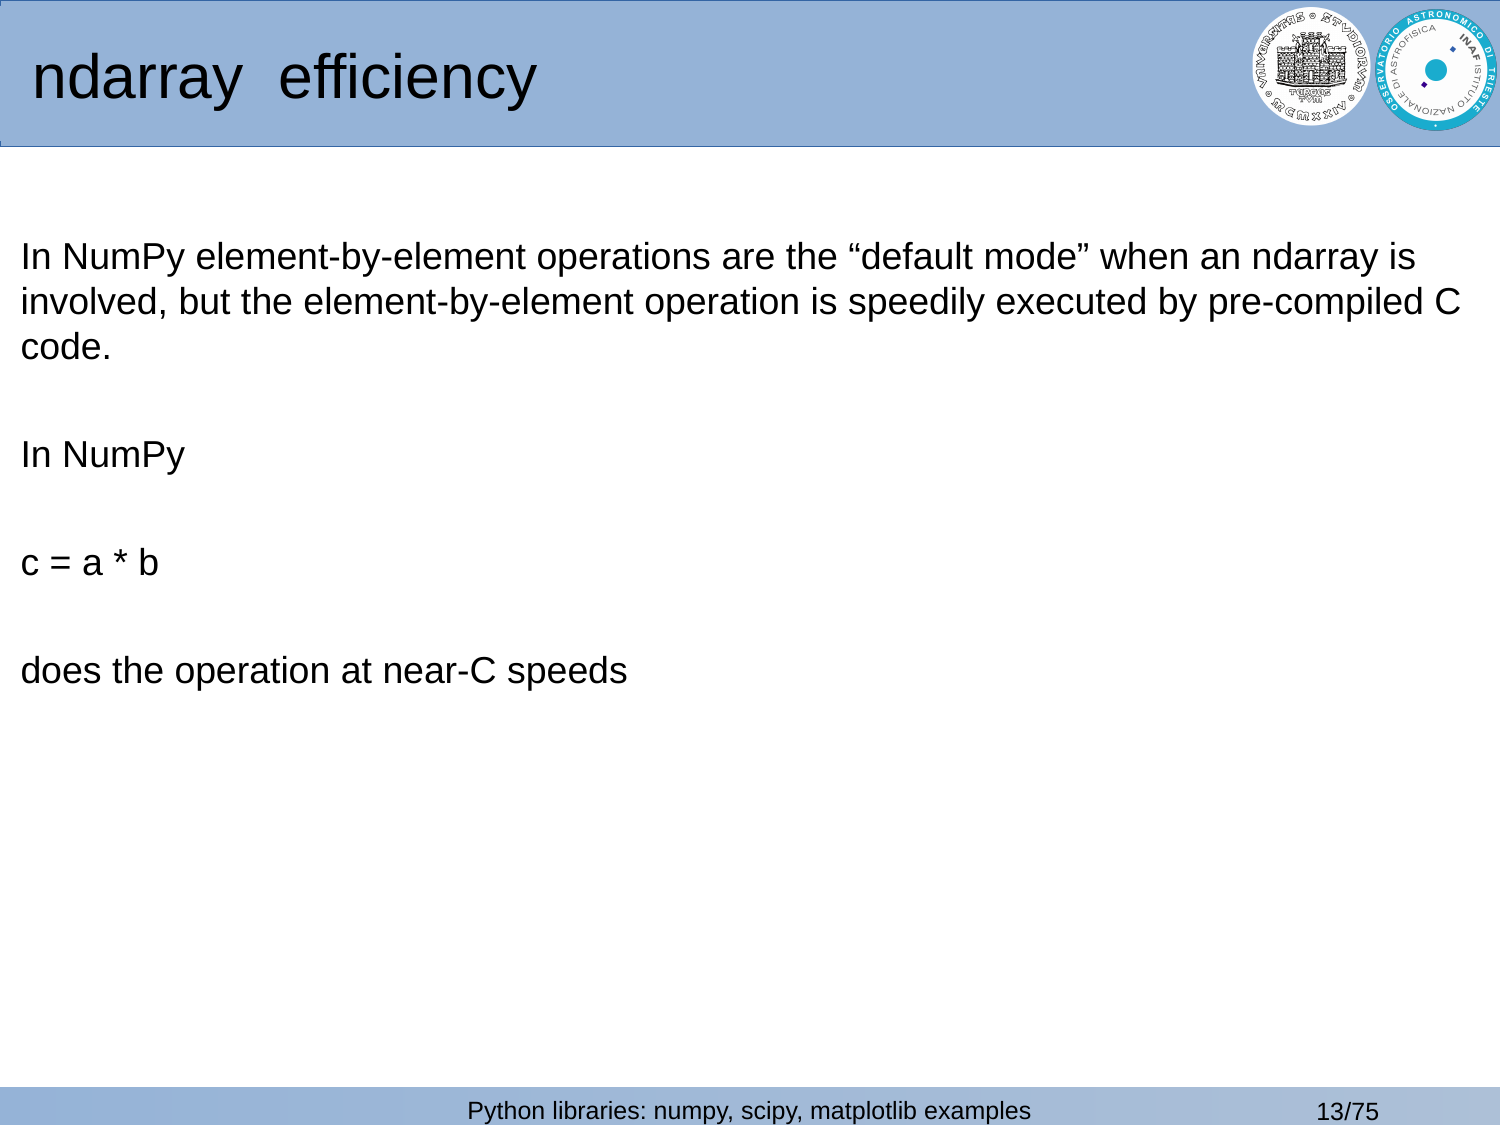

ndarray efficiency
# In NumPy element-by-element operations are the “default mode” when an ndarray is involved, but the element-by-element operation is speedily executed by pre-compiled C code.
In NumPy
c = a * b
does the operation at near-C speeds